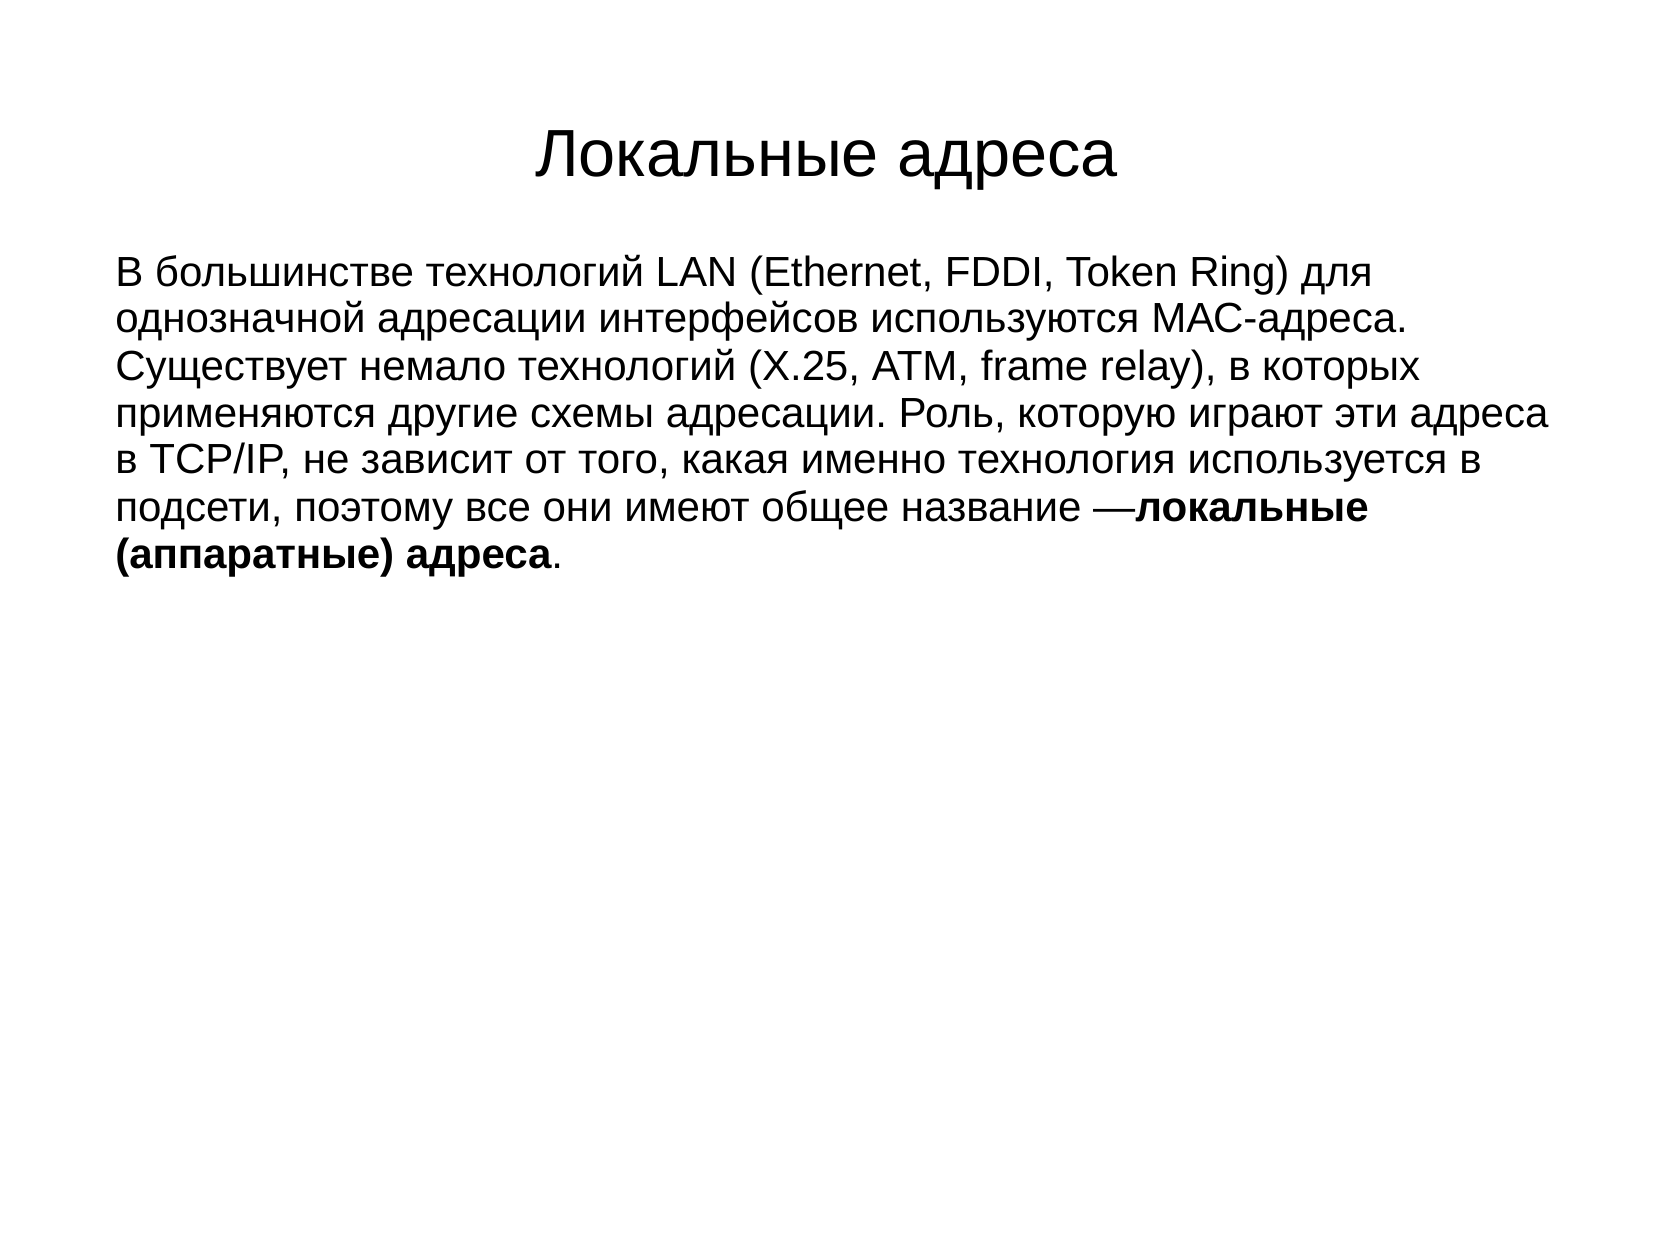

# Локальные адреса
В большинстве технологий LAN (Ethernet, FDDI, Token Ring) для однозначной адресации интерфейсов используются МАС-адреса. Существует немало технологий (Х.25, ATM, frame relay), в которых применяются другие схемы адресации. Роль, которую играют эти адреса в TCP/IP, не зависит от того, какая именно технология используется в подсети, поэтому все они имеют общее название —локальные (аппаратные) адреса.